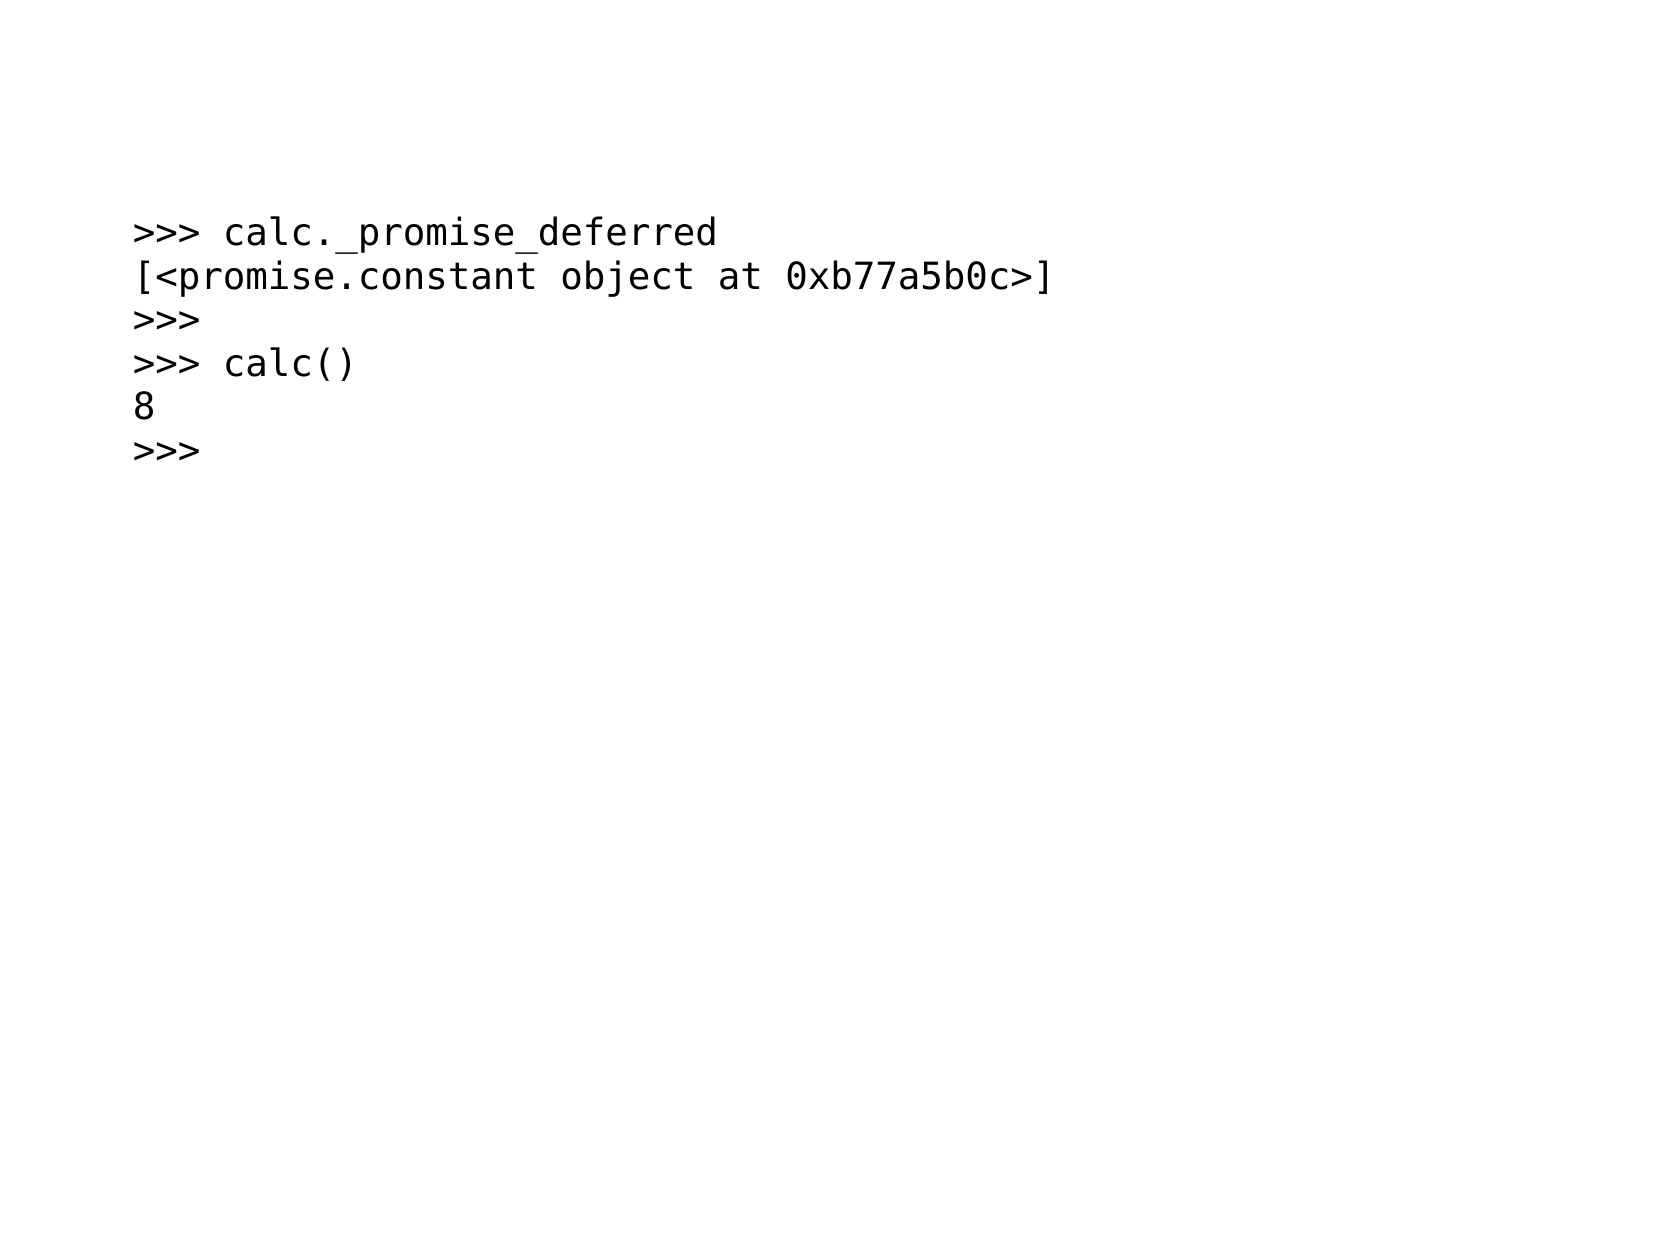

>>> calc._promise_deferred
[<promise.constant object at 0xb77a5b0c>]
>>>
>>> calc()
8
>>>